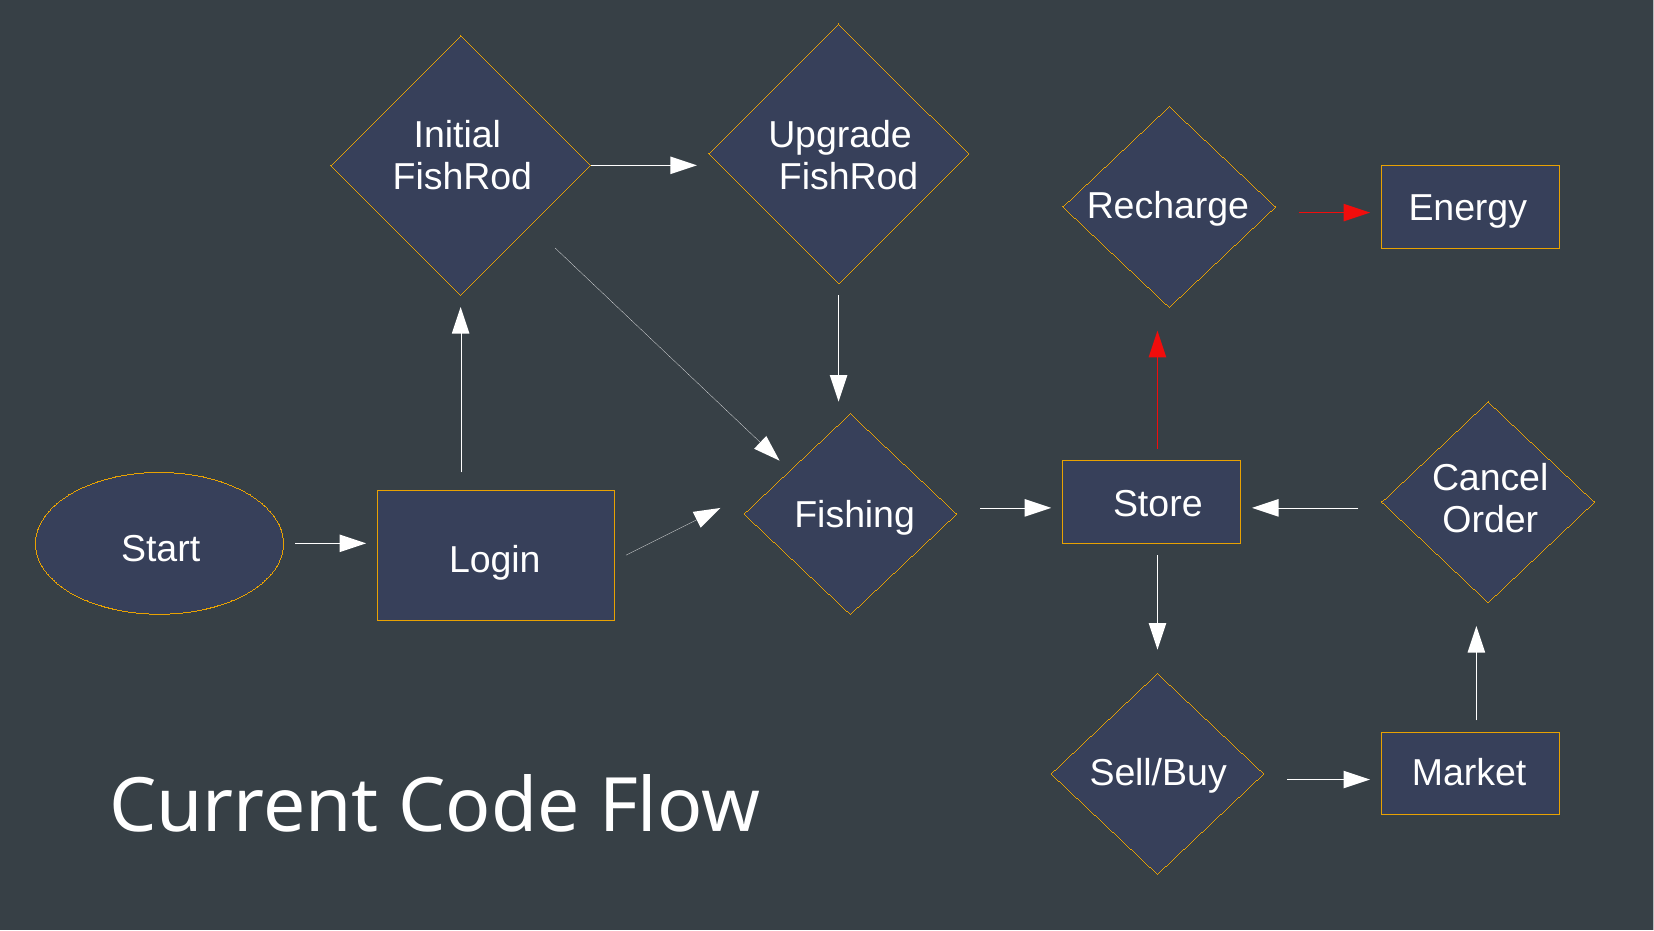

Initial
FishRod
Upgrade
 FishRod
Recharge
Energy
Cancel
 Order
Store
Fishing
Start
Login
Current Code Flow
Sell/Buy
Market